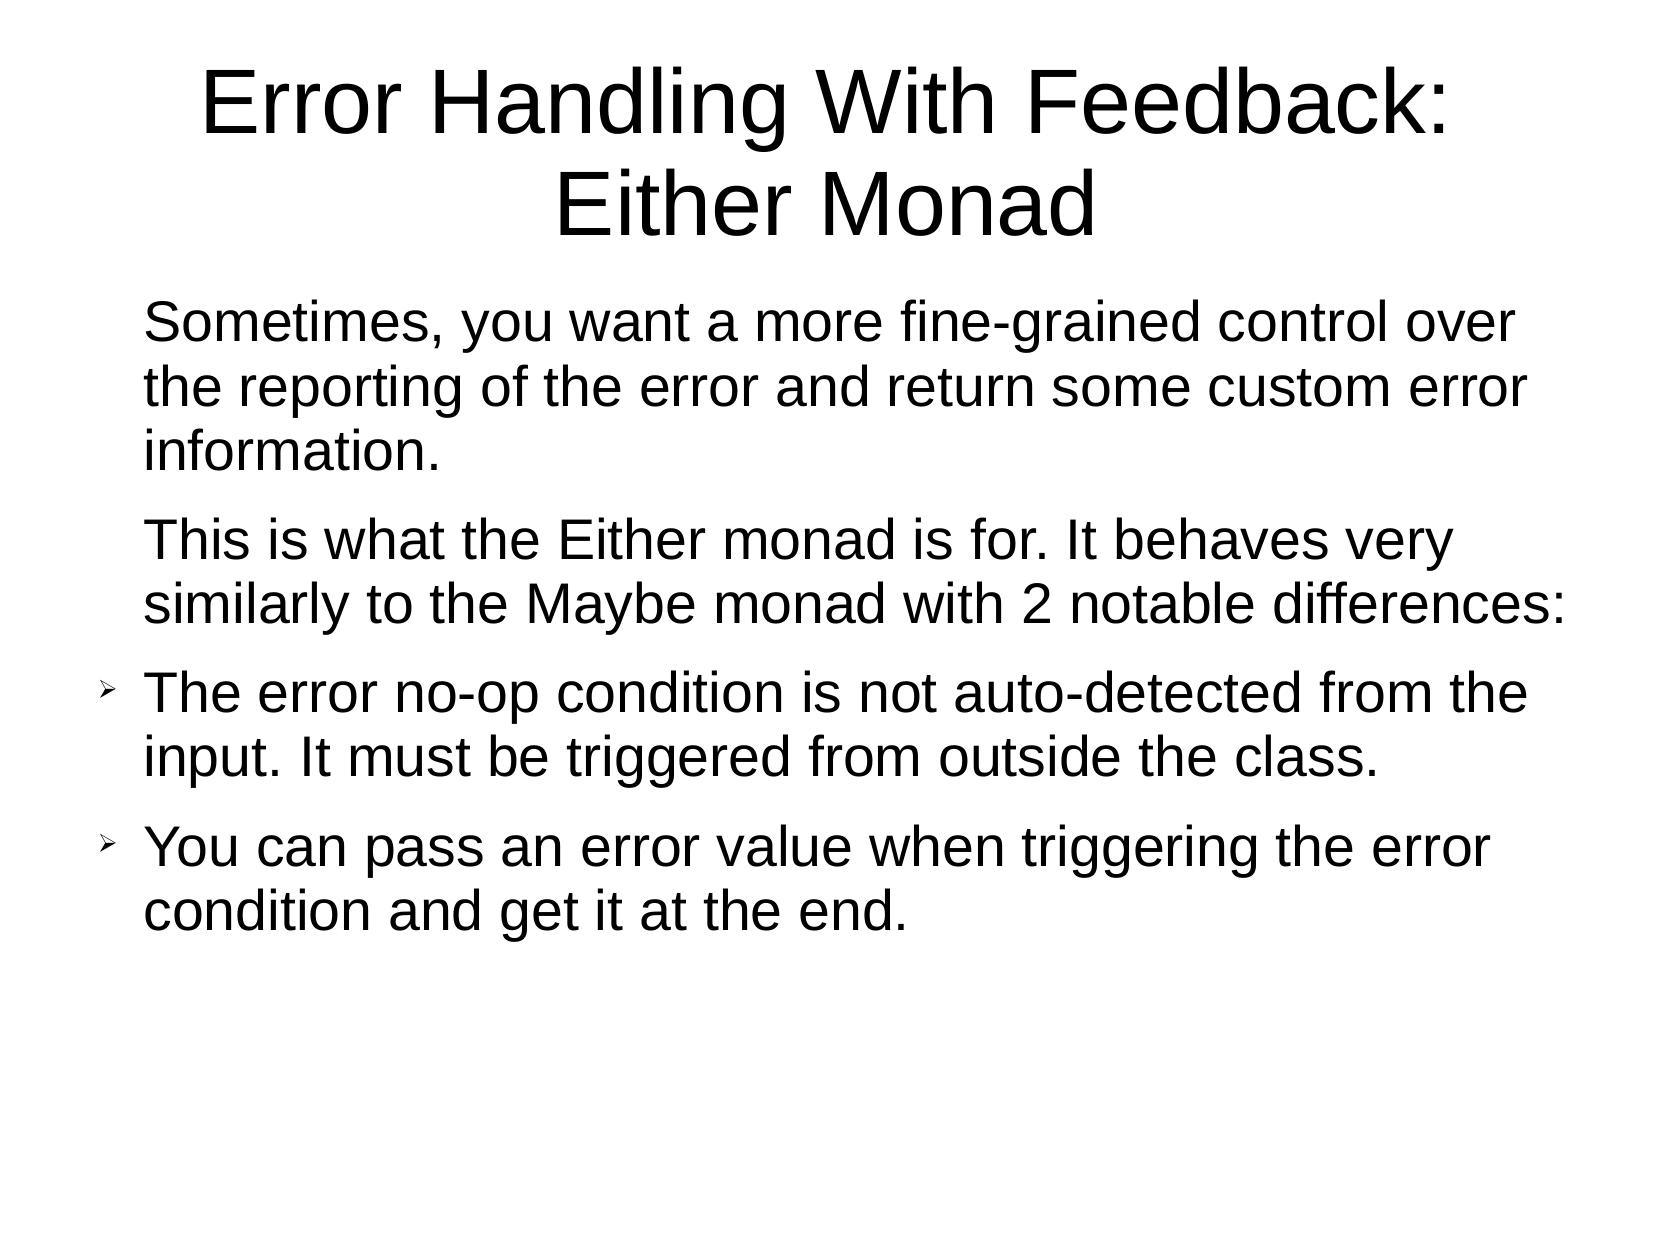

# Error Handling With Feedback: Either Monad
Sometimes, you want a more fine-grained control over the reporting of the error and return some custom error information.
This is what the Either monad is for. It behaves very similarly to the Maybe monad with 2 notable differences:
The error no-op condition is not auto-detected from the input. It must be triggered from outside the class.
You can pass an error value when triggering the error condition and get it at the end.